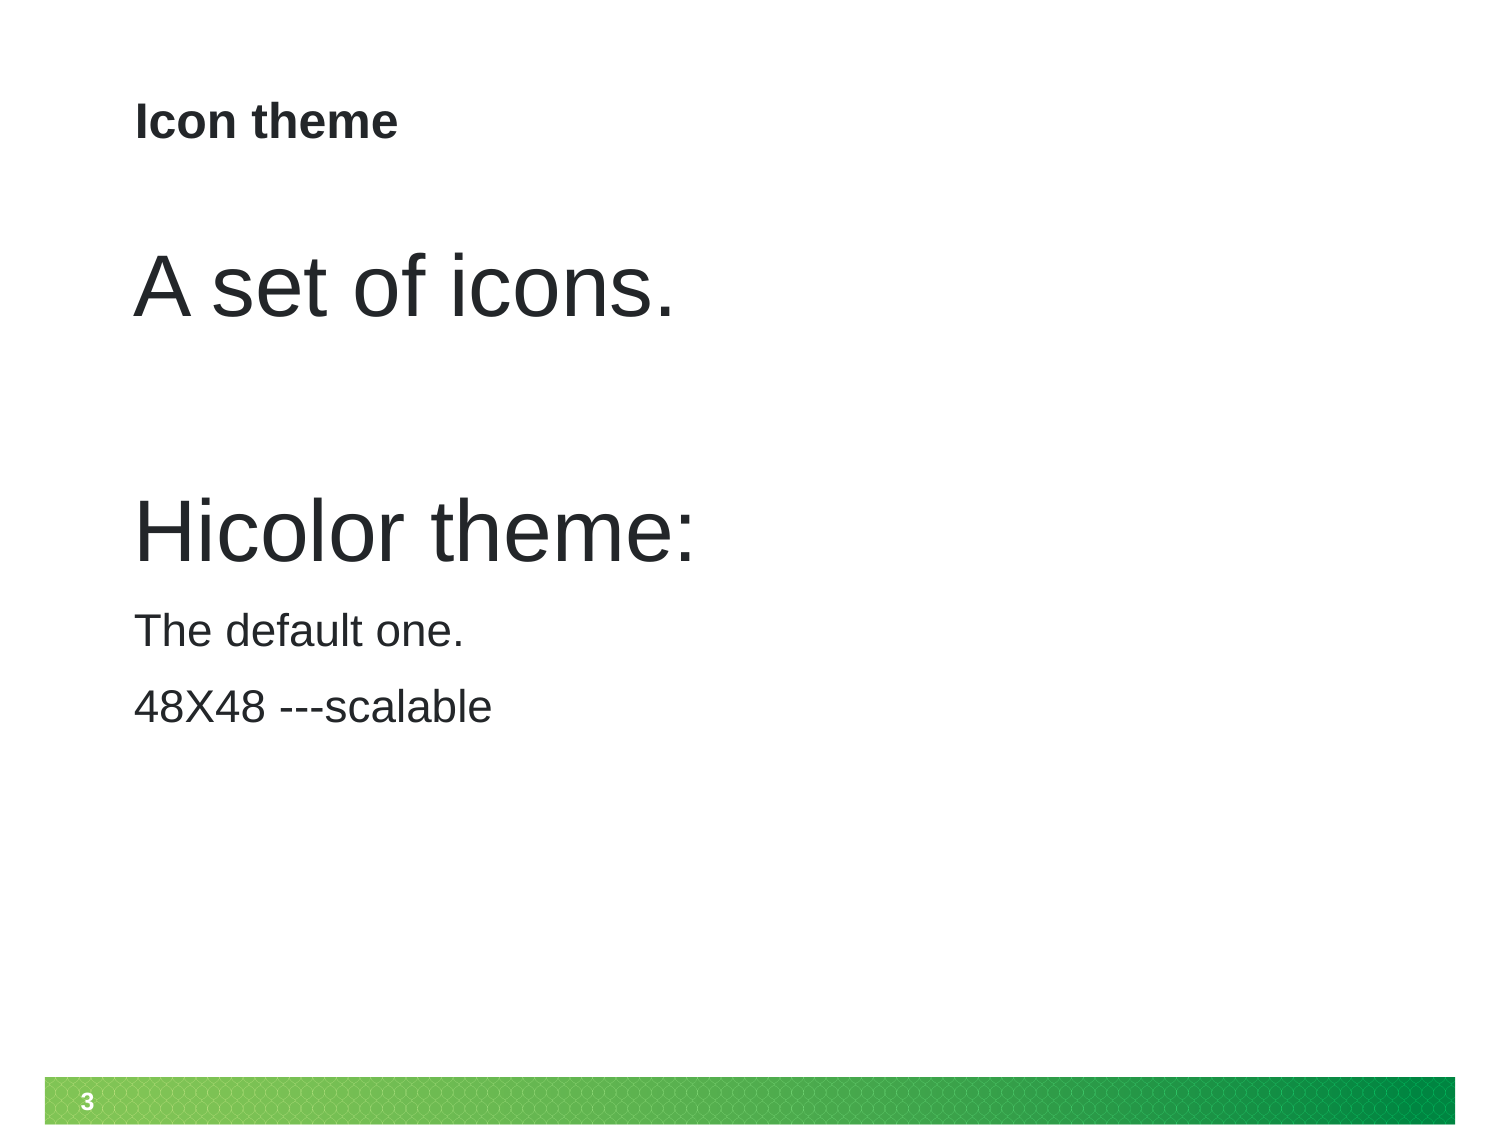

# Icon theme
A set of icons.
Hicolor theme:
The default one.
48X48 ---scalable